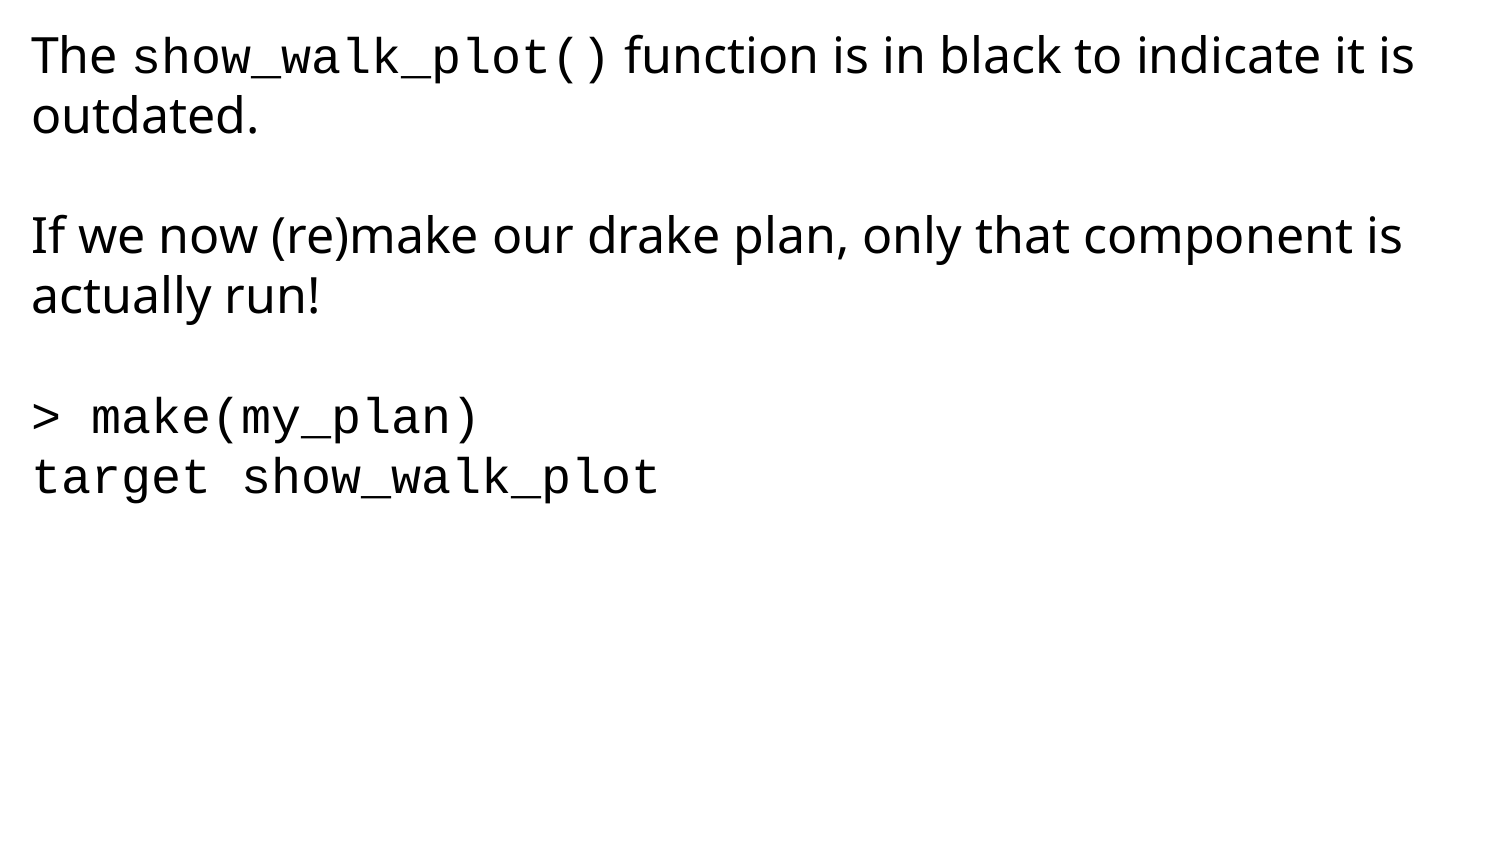

The show_walk_plot() function is in black to indicate it is outdated.
If we now (re)make our drake plan, only that component is actually run!
> make(my_plan)
target show_walk_plot